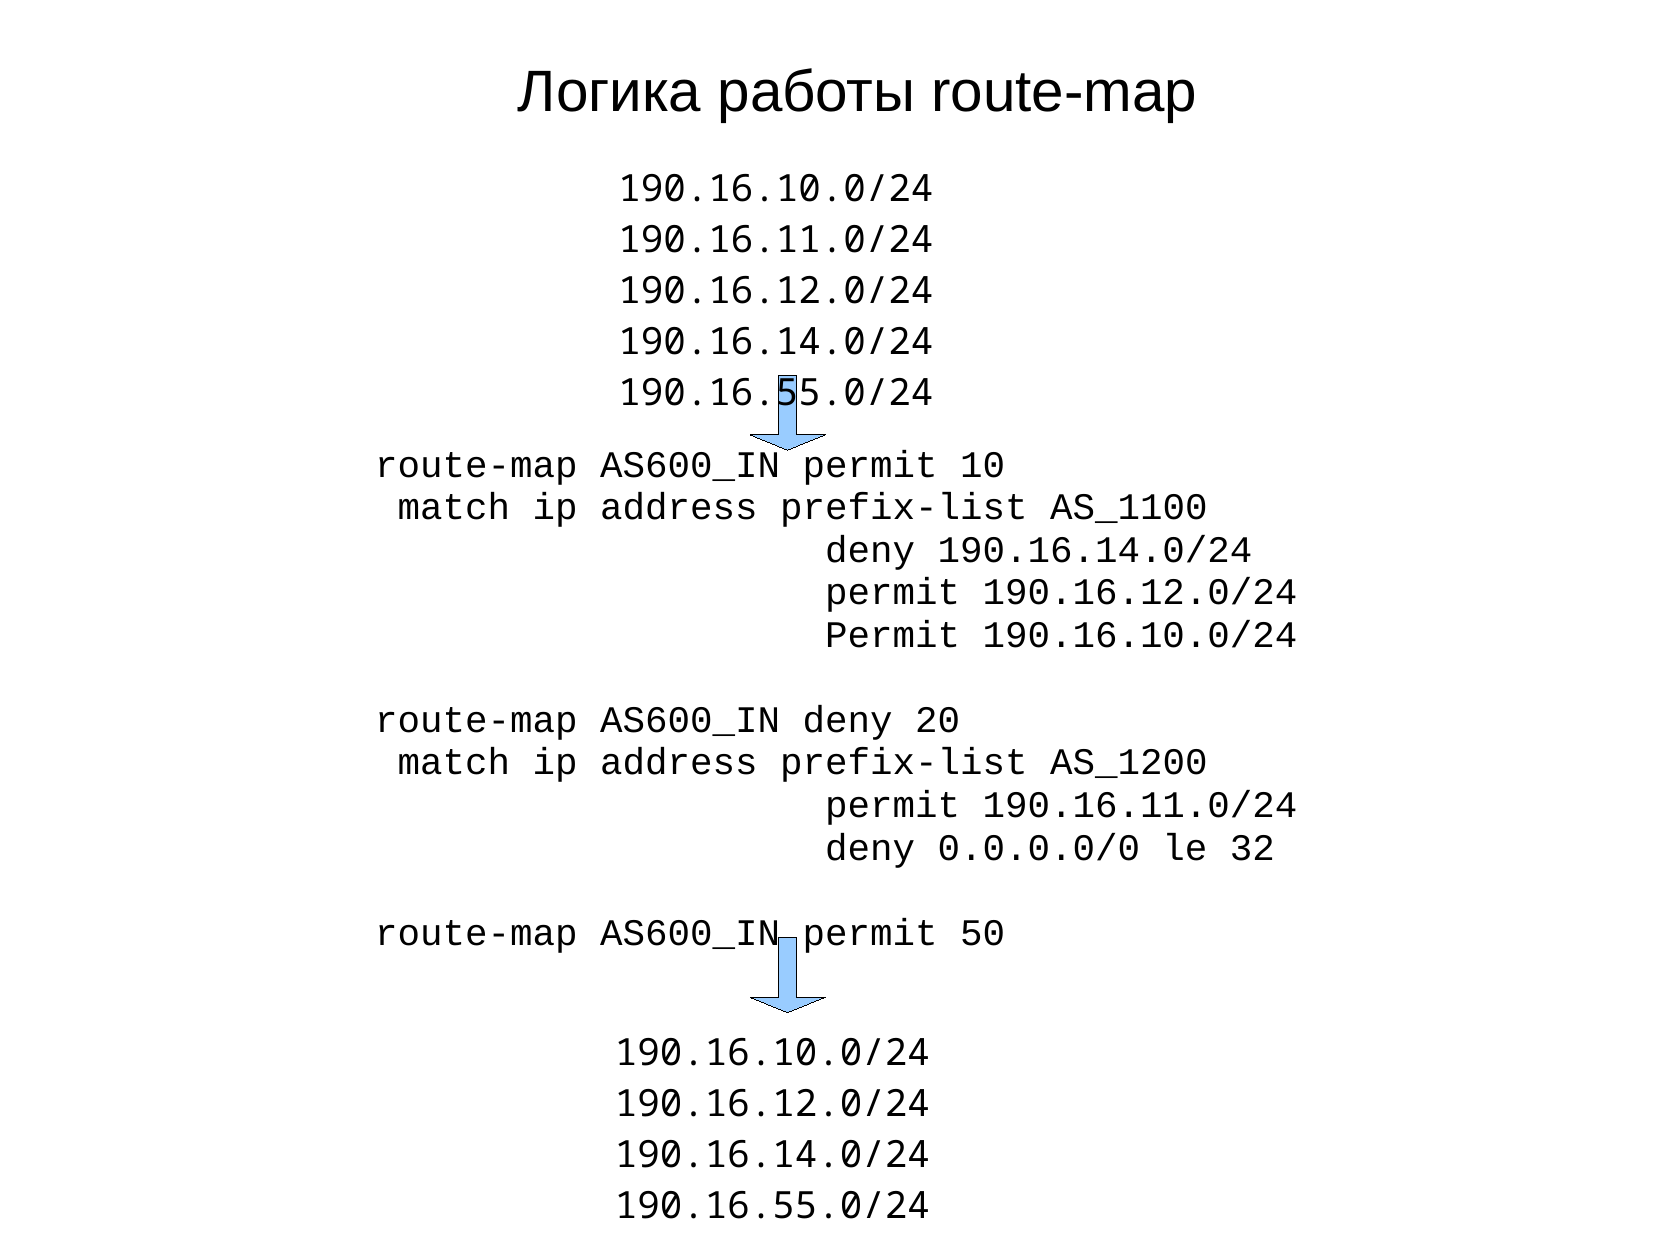

# Логика работы route-map
190.16.10.0/24
190.16.11.0/24
190.16.12.0/24
190.16.14.0/24
190.16.55.0/24
route-map AS600_IN permit 10
 match ip address prefix-list AS_1100
						deny 190.16.14.0/24
						permit 190.16.12.0/24
						Permit 190.16.10.0/24
route-map AS600_IN deny 20
 match ip address prefix-list AS_1200
						permit 190.16.11.0/24
						deny 0.0.0.0/0 le 32
route-map AS600_IN permit 50
190.16.10.0/24
190.16.12.0/24
190.16.14.0/24
190.16.55.0/24